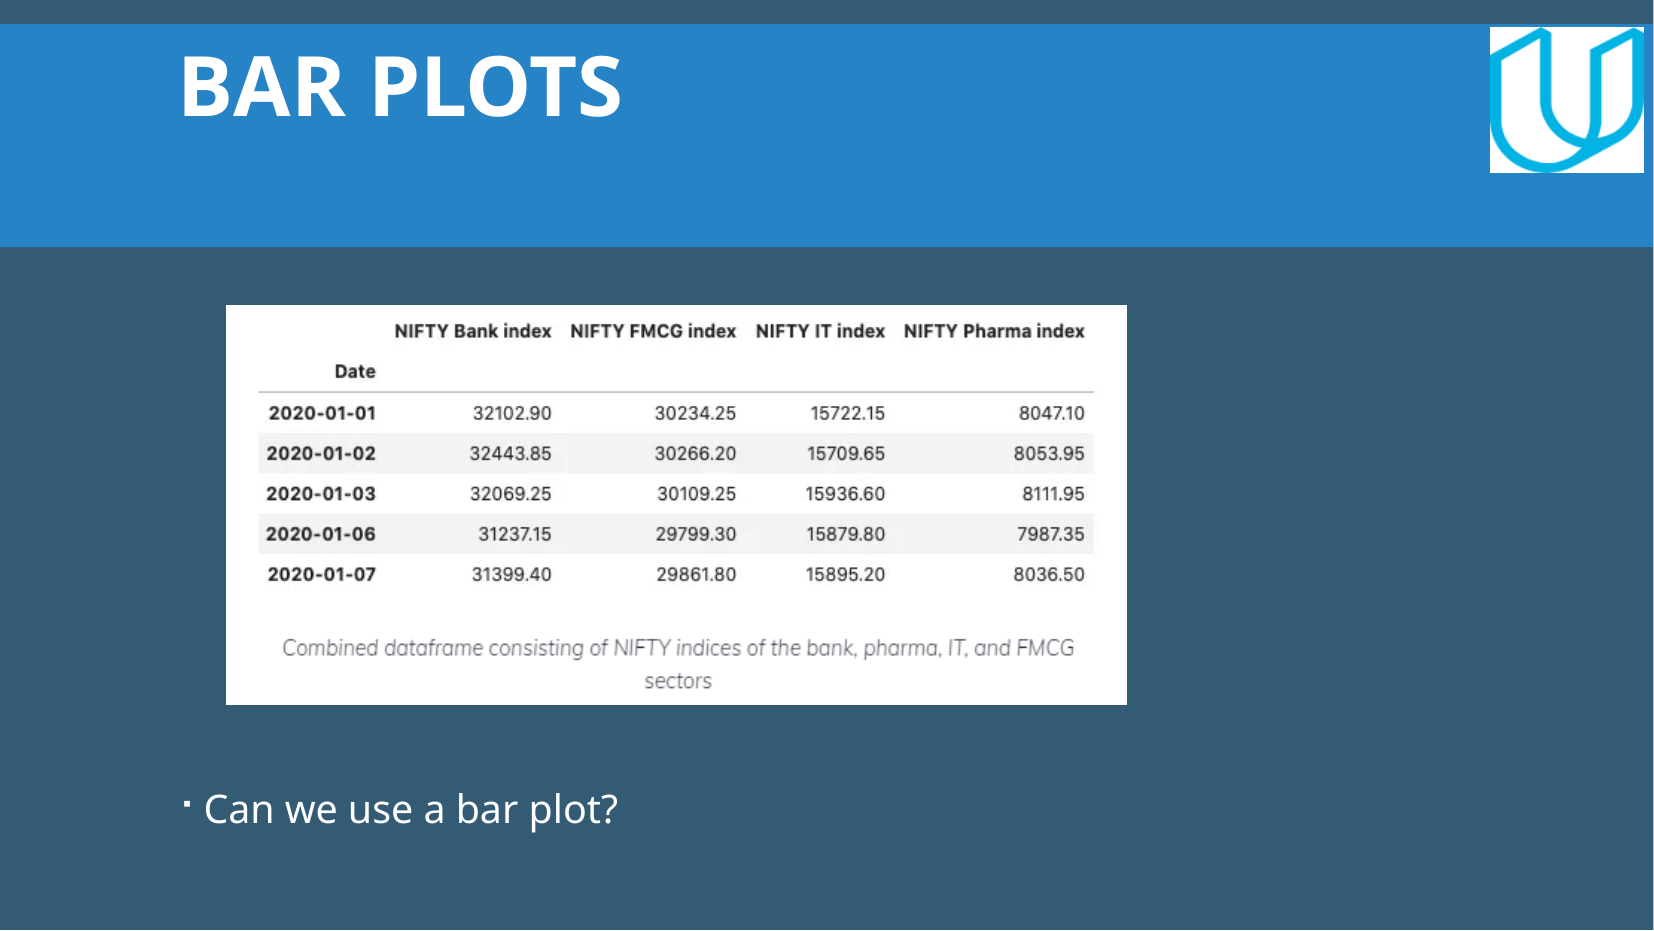

Bar plots
Can we use a bar plot?